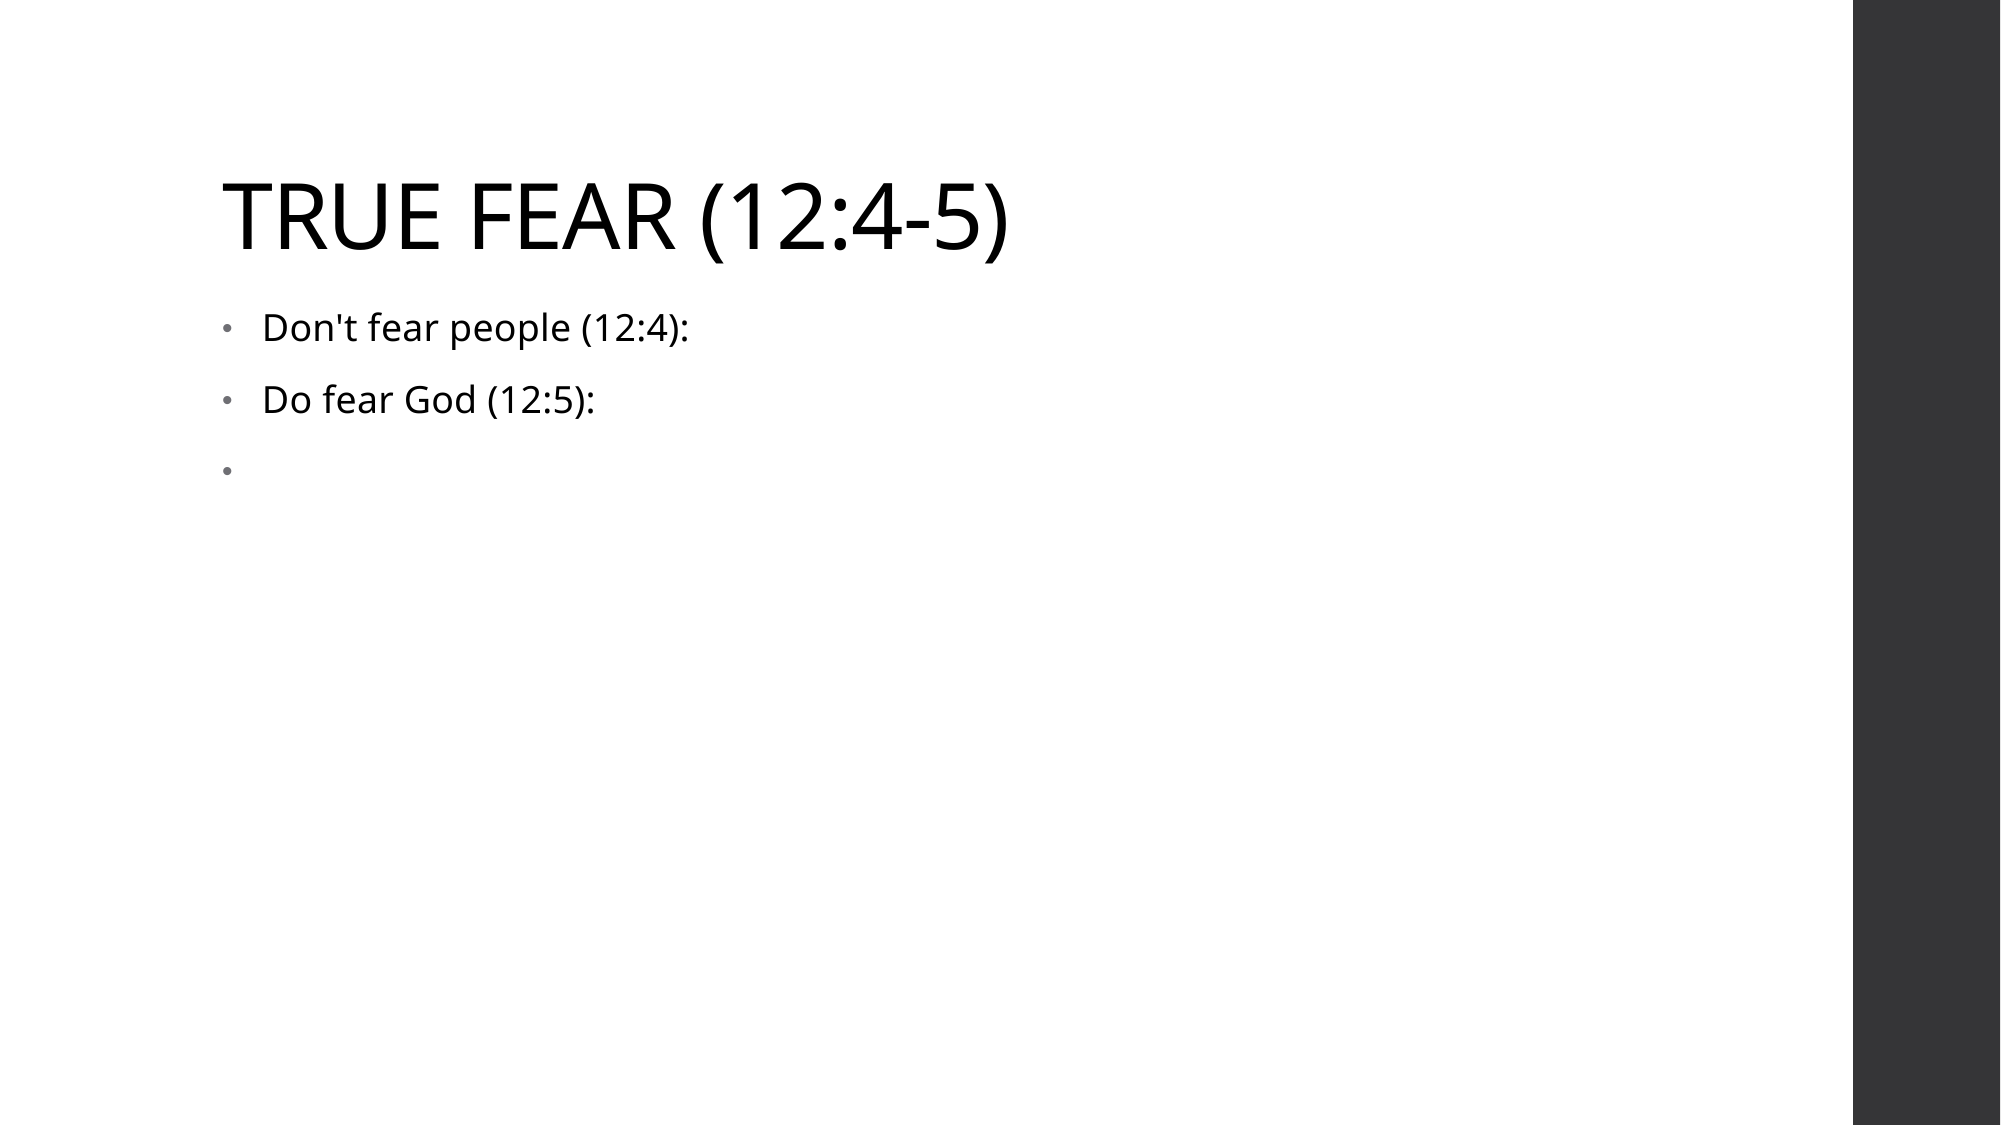

# TRUE FEAR (12:4-5)
 Don't fear people (12:4):
 Do fear God (12:5):